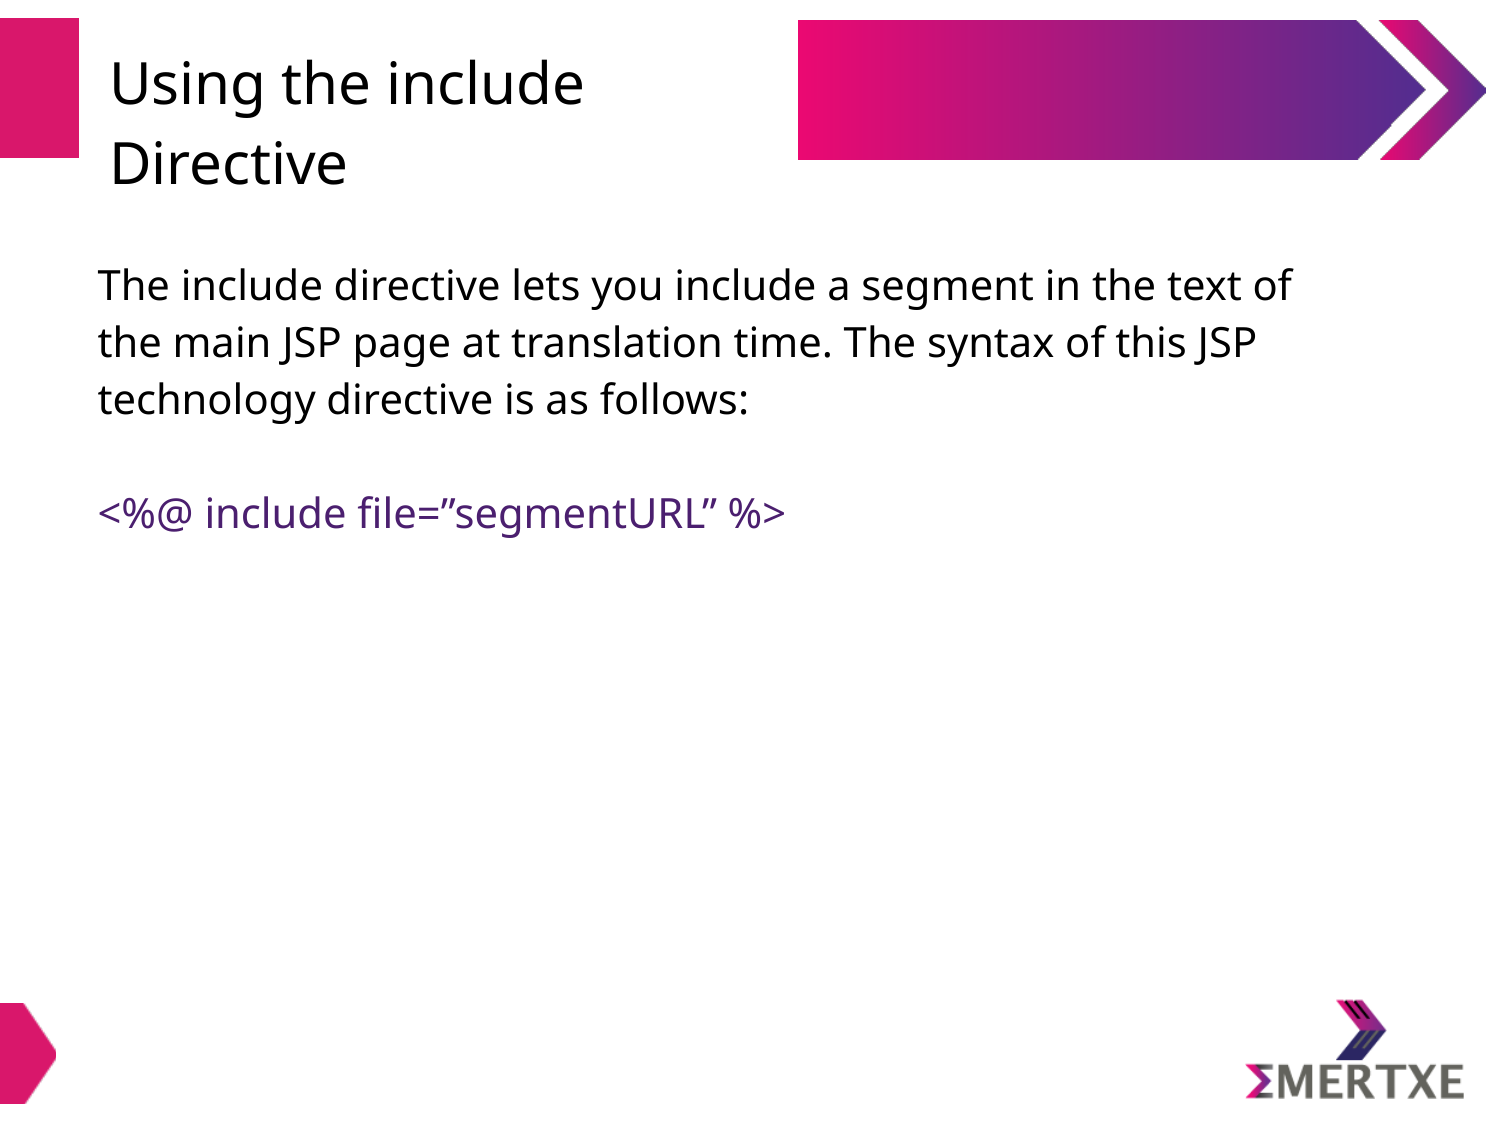

Using the include Directive
The include directive lets you include a segment in the text of the main JSP page at translation time. The syntax of this JSP technology directive is as follows:
<%@ include file=”segmentURL” %>